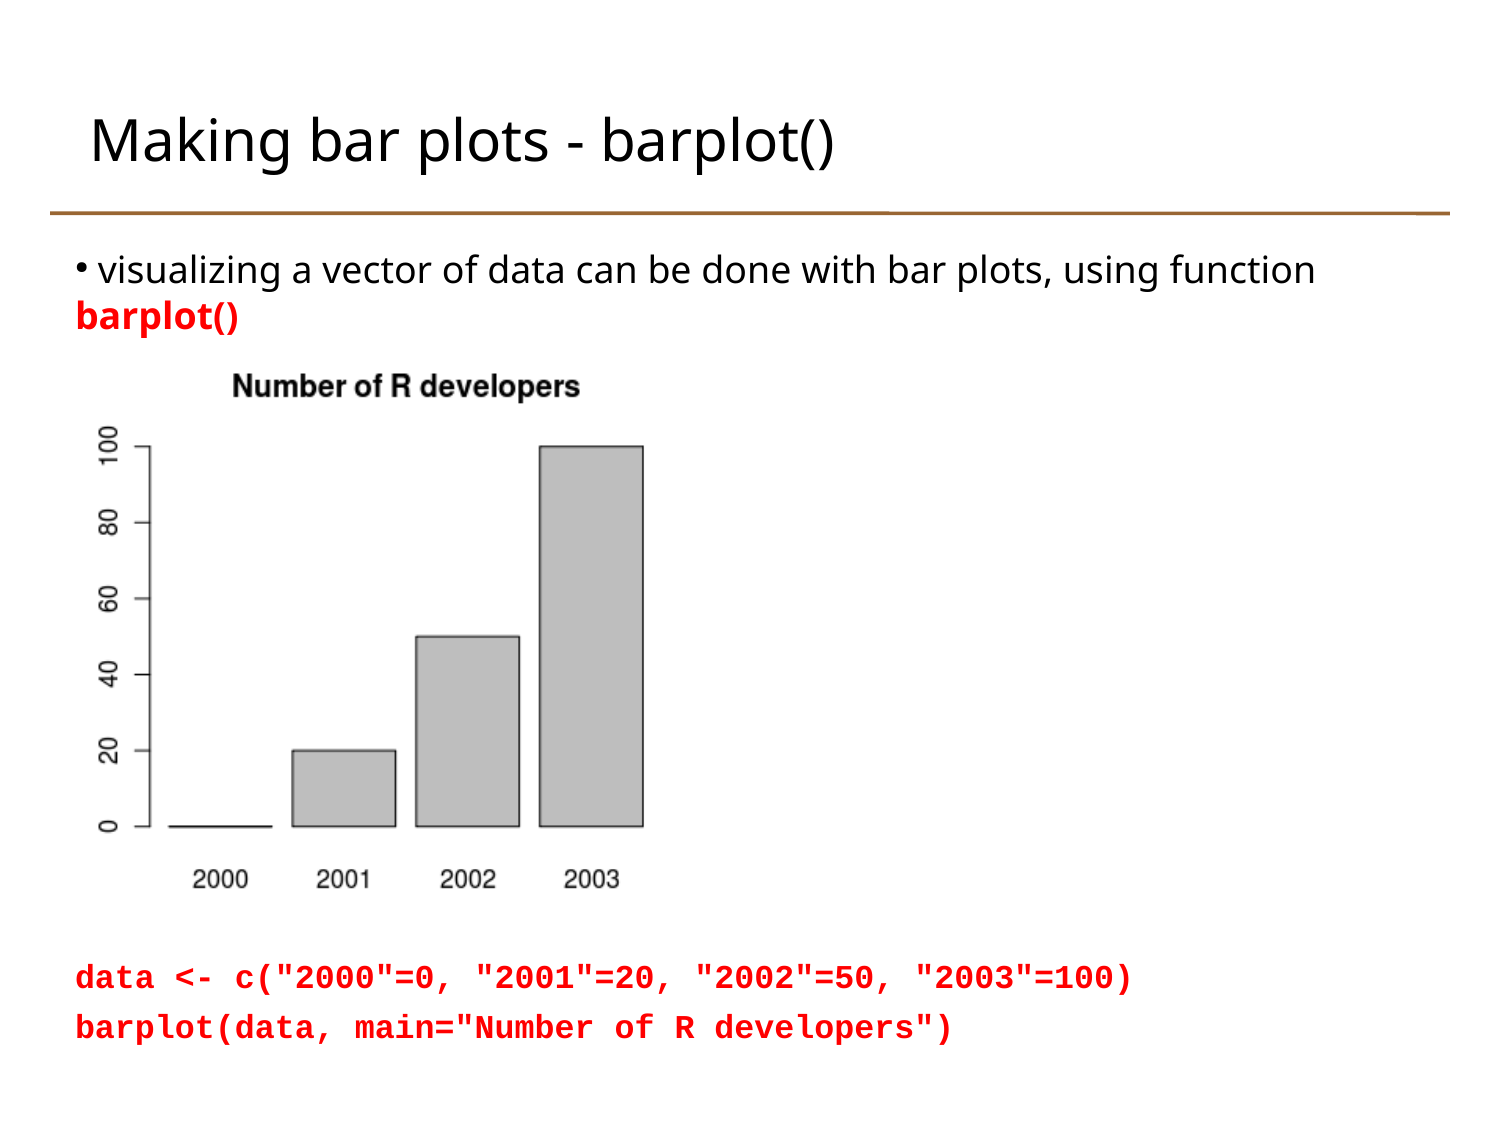

# Making bar plots - barplot()
 visualizing a vector of data can be done with bar plots, using function barplot()
data <- c("2000"=0, "2001"=20, "2002"=50, "2003"=100)
barplot(data, main="Number of R developers")